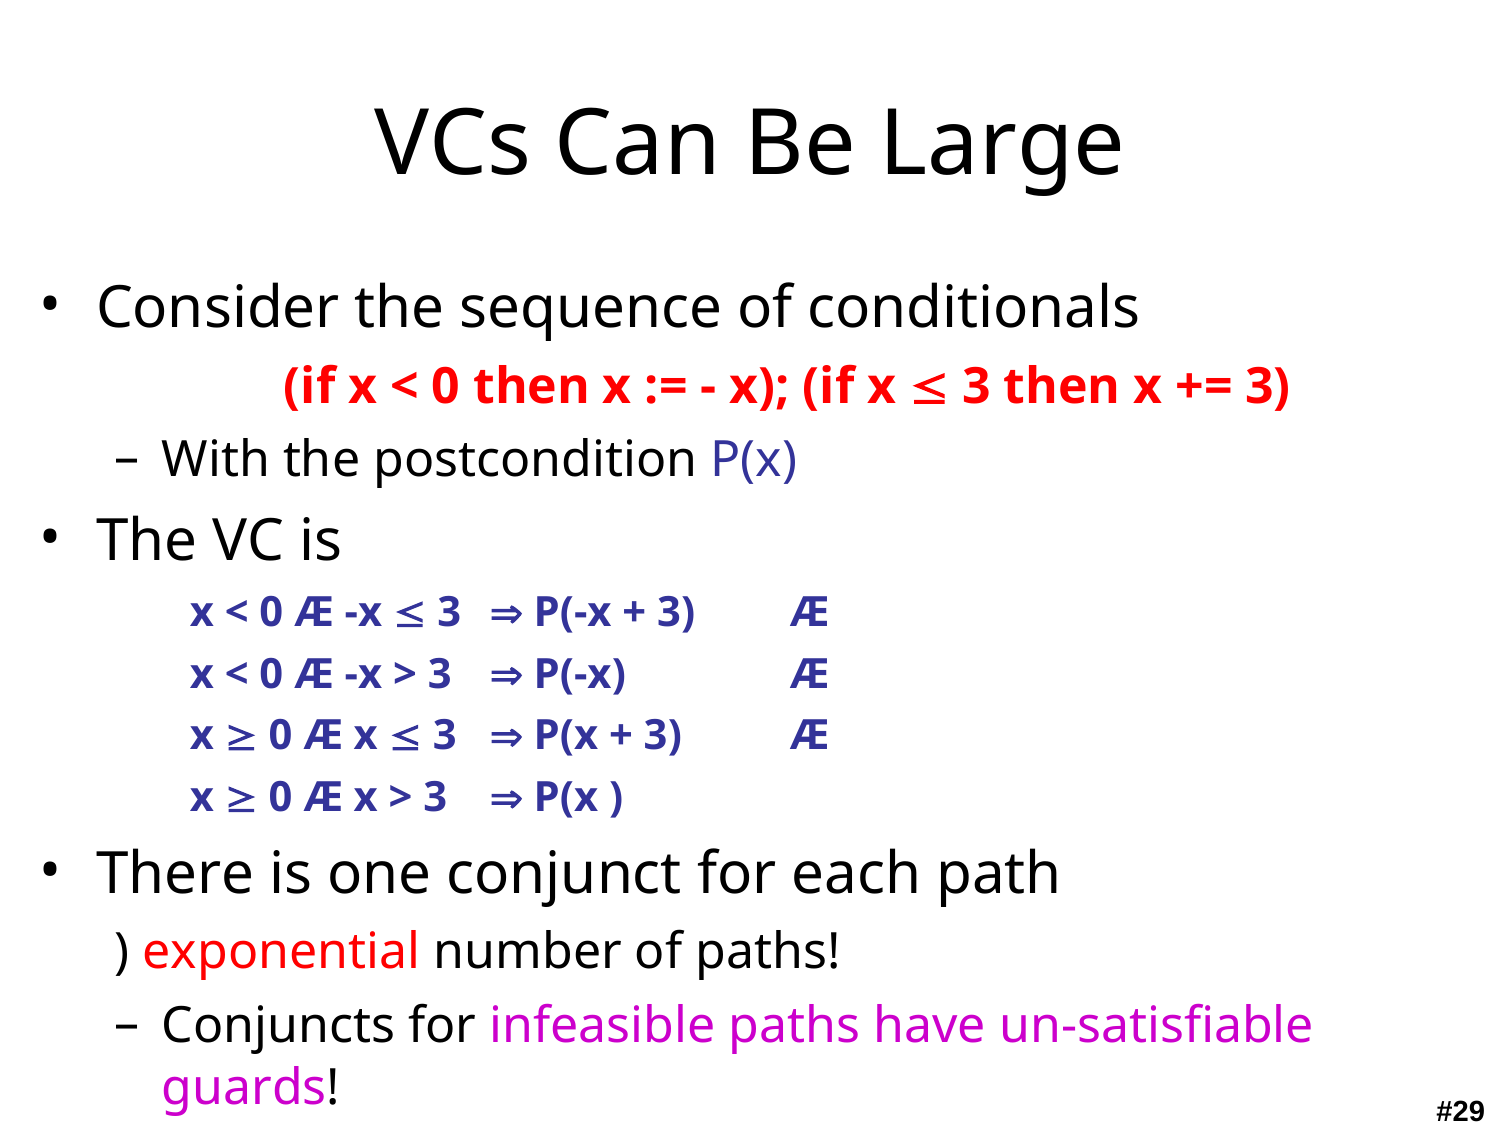

# VCs Can Be Large
Consider the sequence of conditionals
(if x < 0 then x := - x); (if x  3 then x += 3)
With the postcondition P(x)
The VC is
x < 0 Æ -x  3	 P(-x + 3) 	Æ
x < 0 Æ -x > 3	 P(-x) 	Æ
x  0 Æ x  3	 P(x + 3) 	Æ
x  0 Æ x > 3	 P(x )
There is one conjunct for each path
) exponential number of paths!
Conjuncts for infeasible paths have un-satisfiable guards!
Try with P(x) = x  3
29